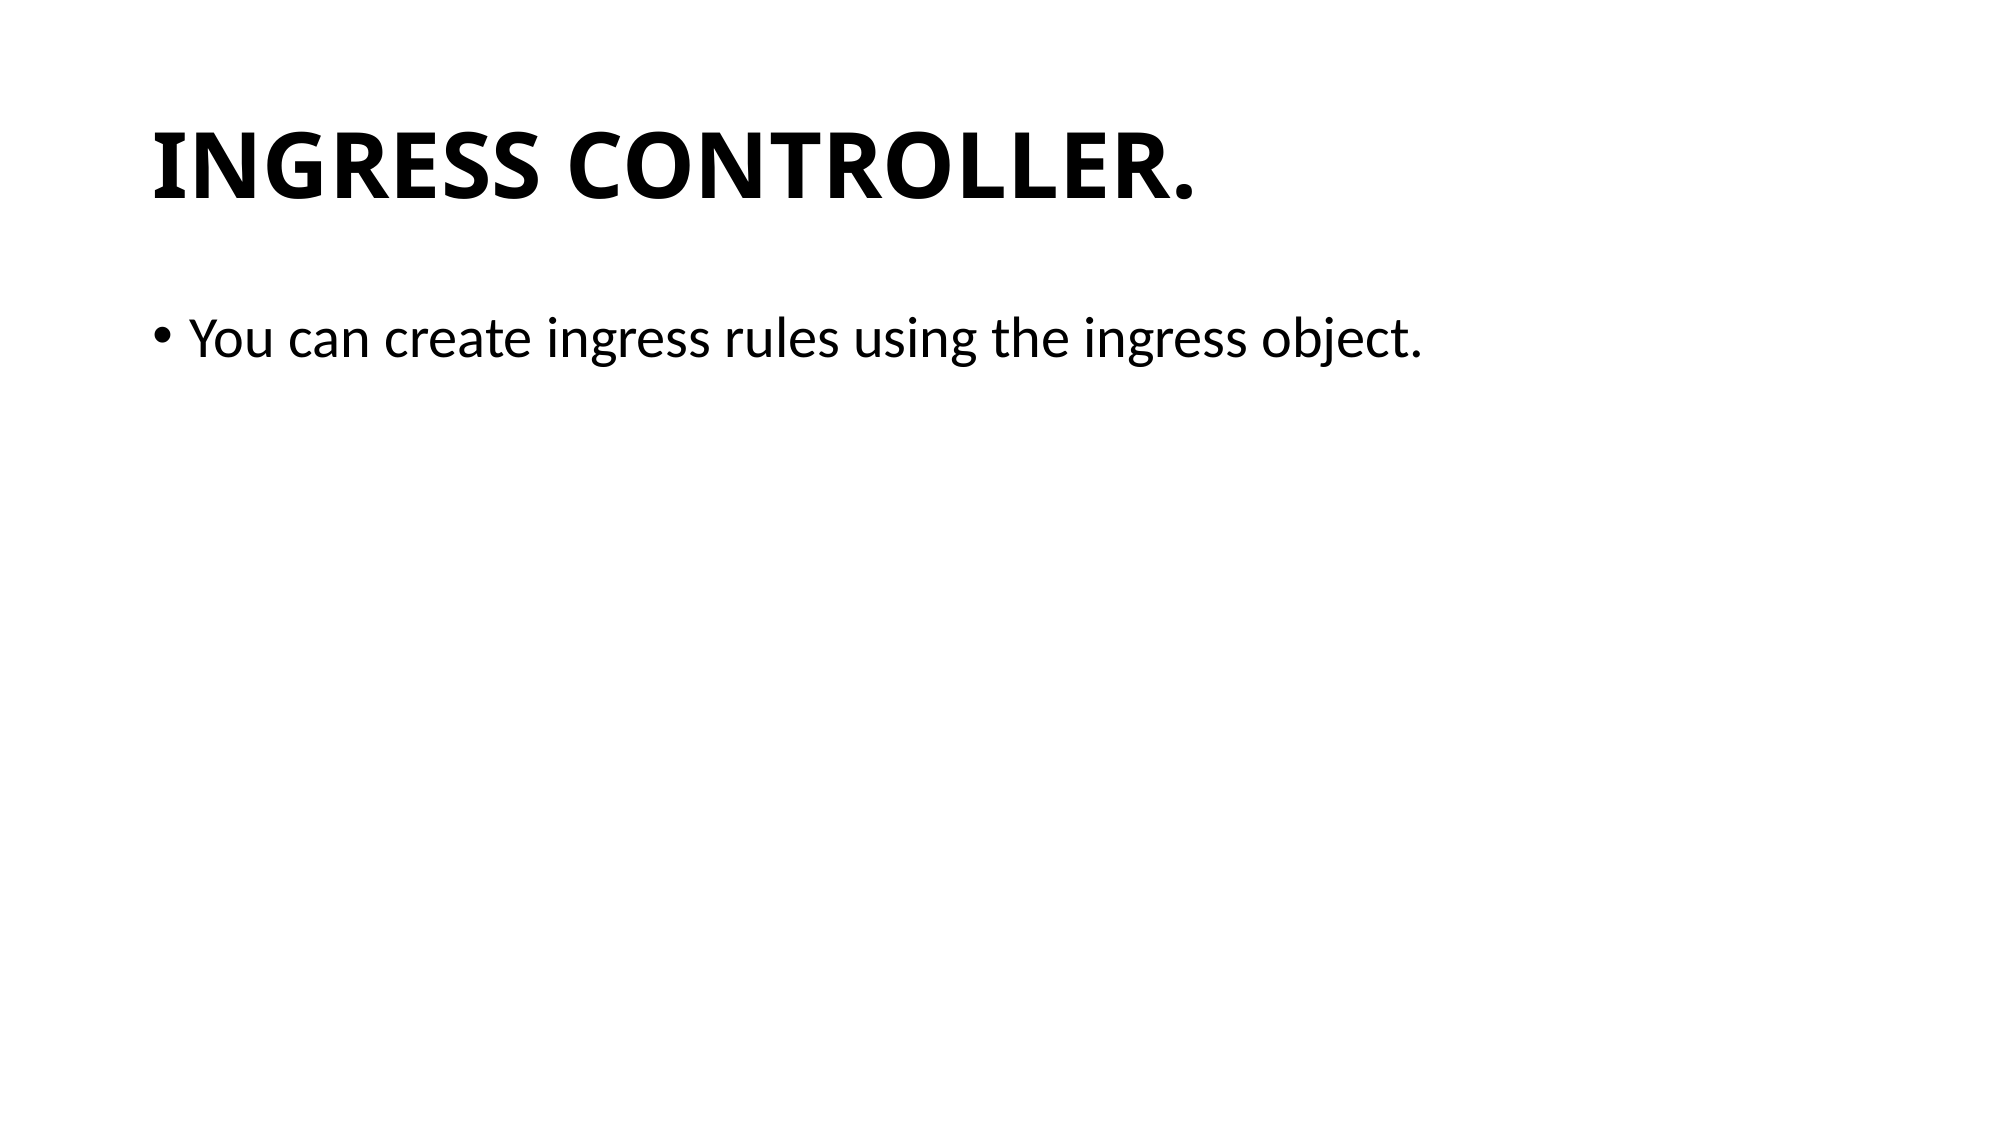

# INGRESS CONTROLLER.
You can create ingress rules using the ingress object.